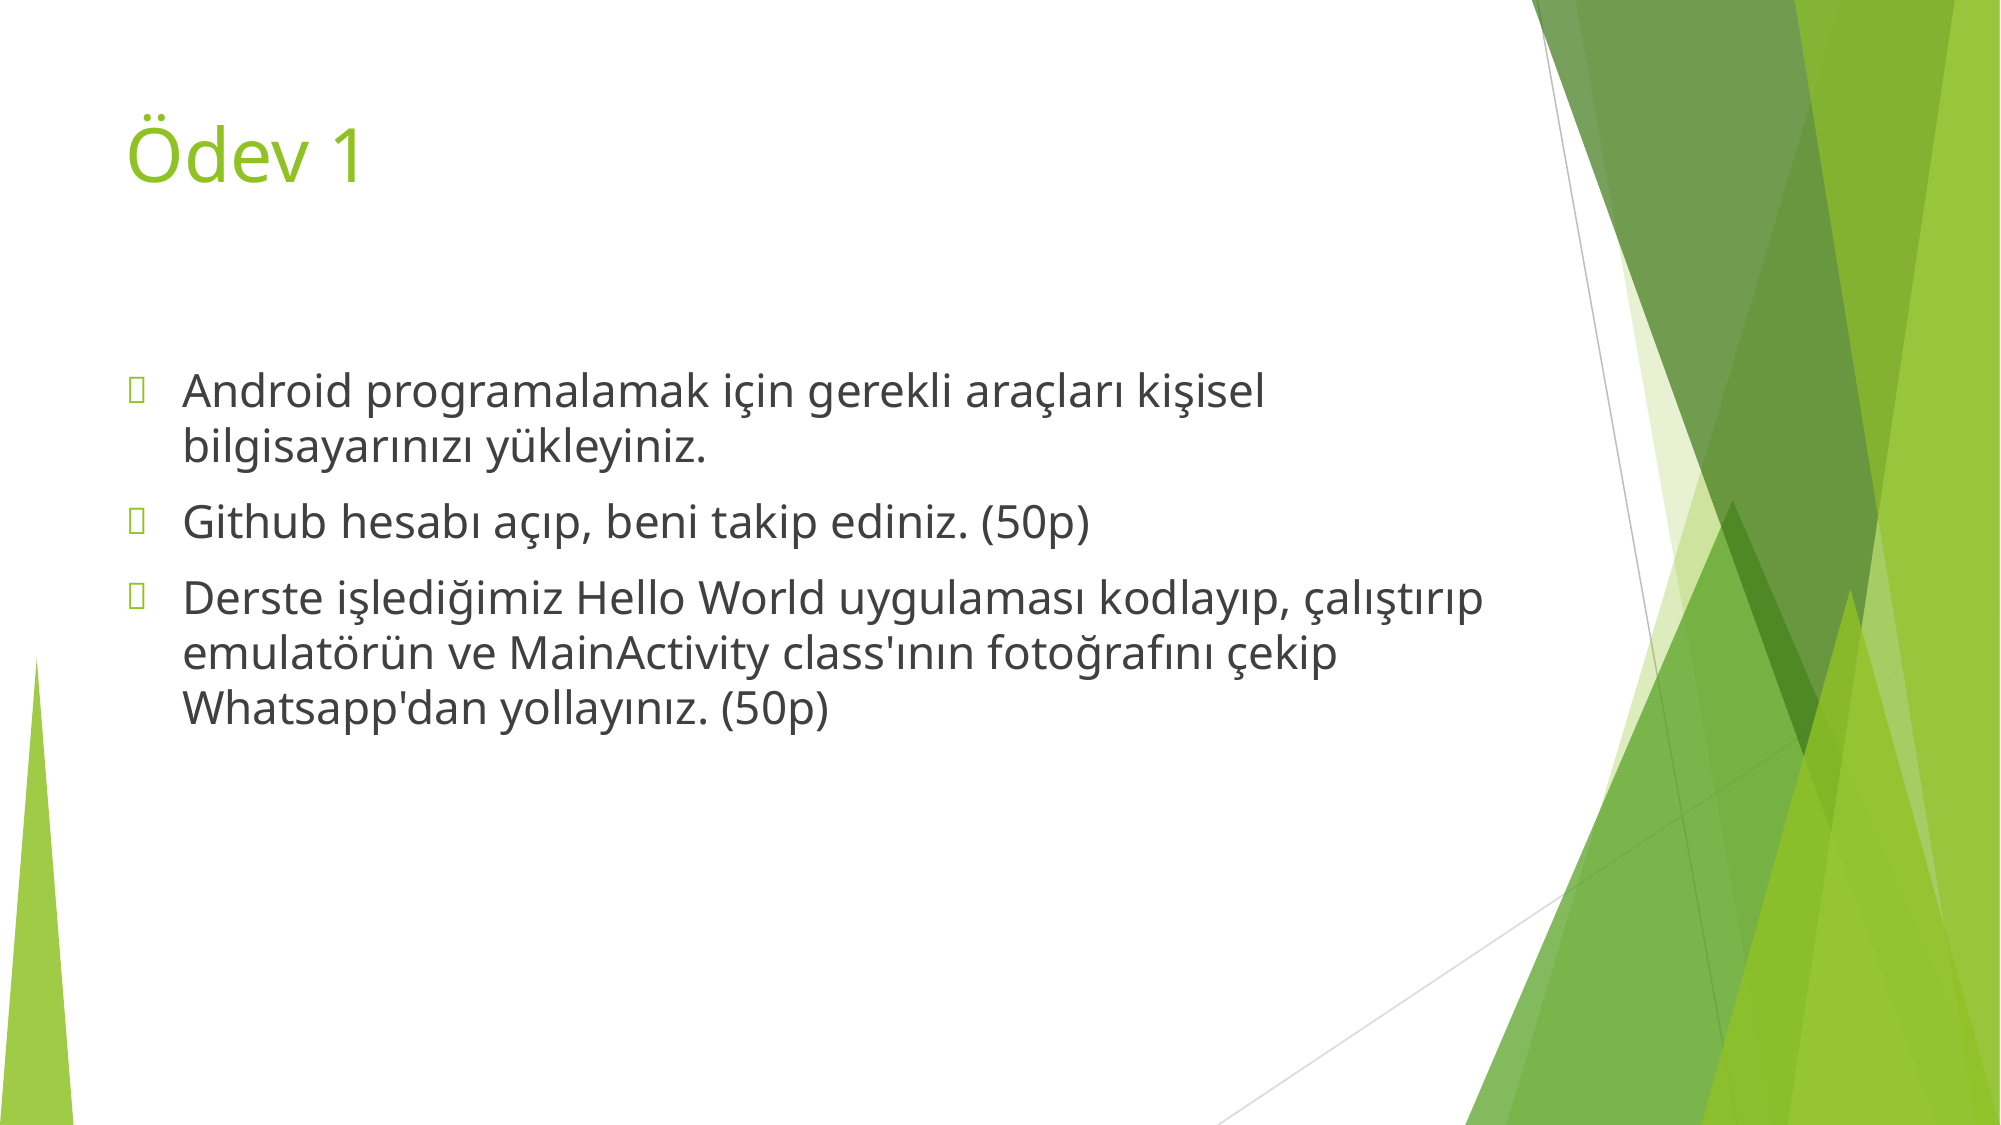

# Ödev 1
Android programalamak için gerekli araçları kişisel bilgisayarınızı yükleyiniz.
Github hesabı açıp, beni takip ediniz. (50p)
Derste işlediğimiz Hello World uygulaması kodlayıp, çalıştırıp emulatörün ve MainActivity class'ının fotoğrafını çekip Whatsapp'dan yollayınız. (50p)